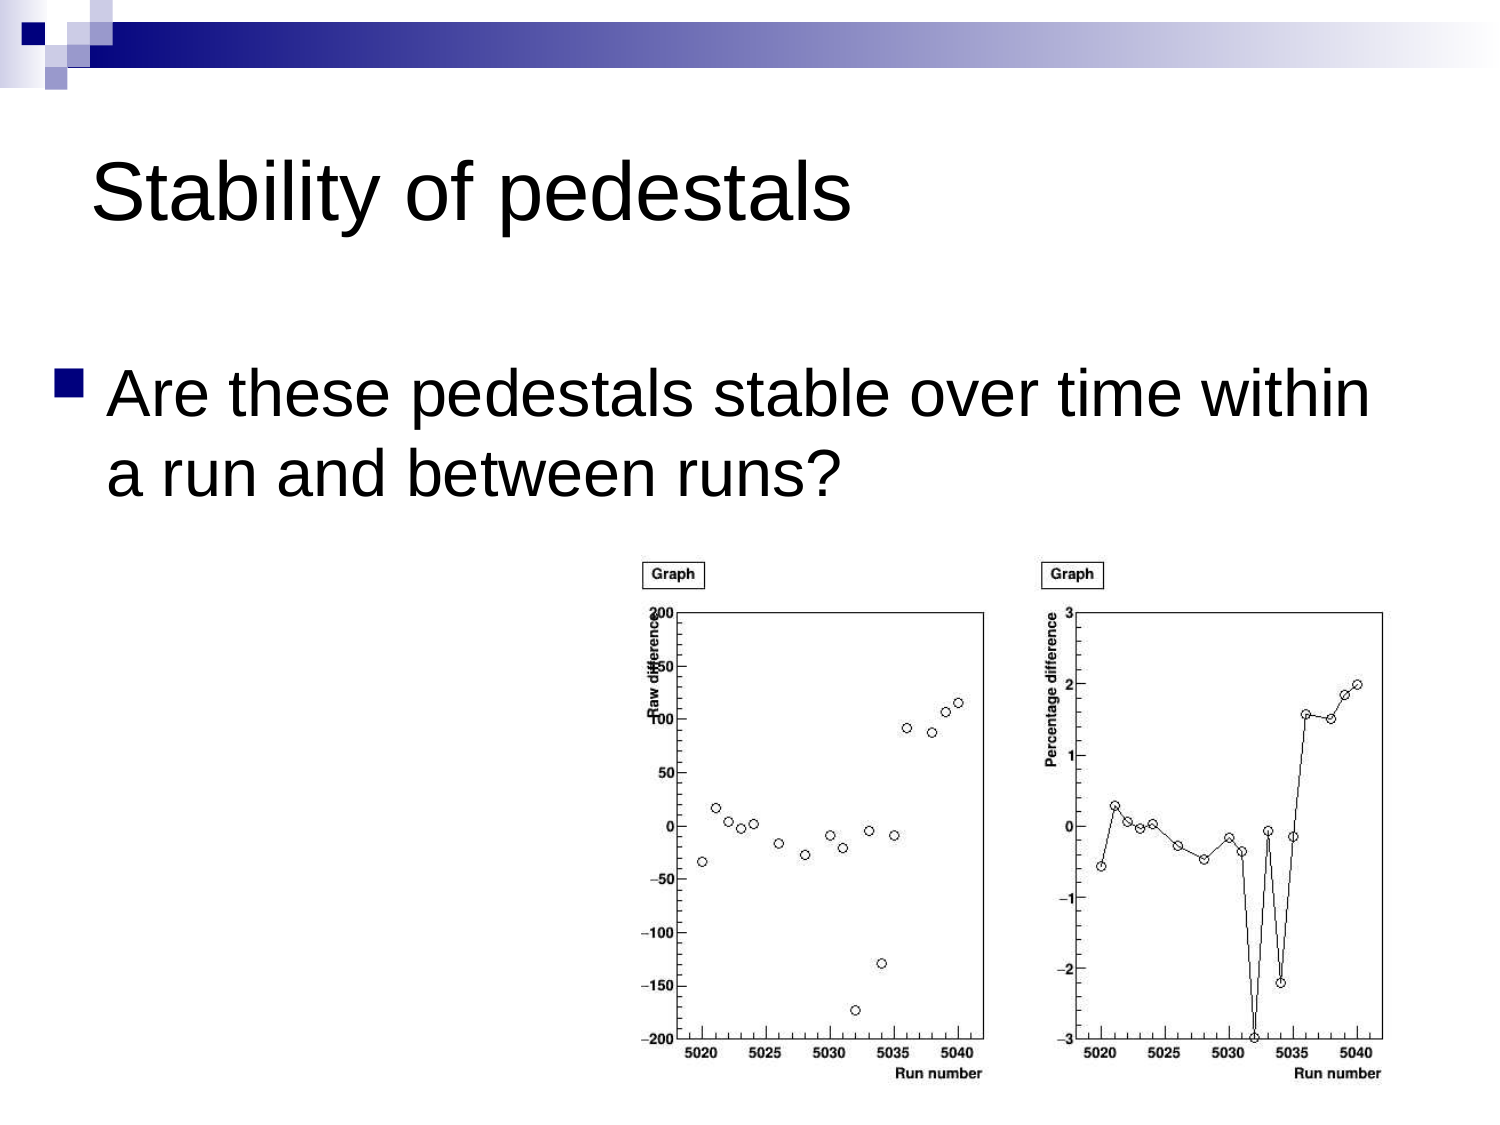

# Stability of pedestals
Are these pedestals stable over time within a run and between runs?